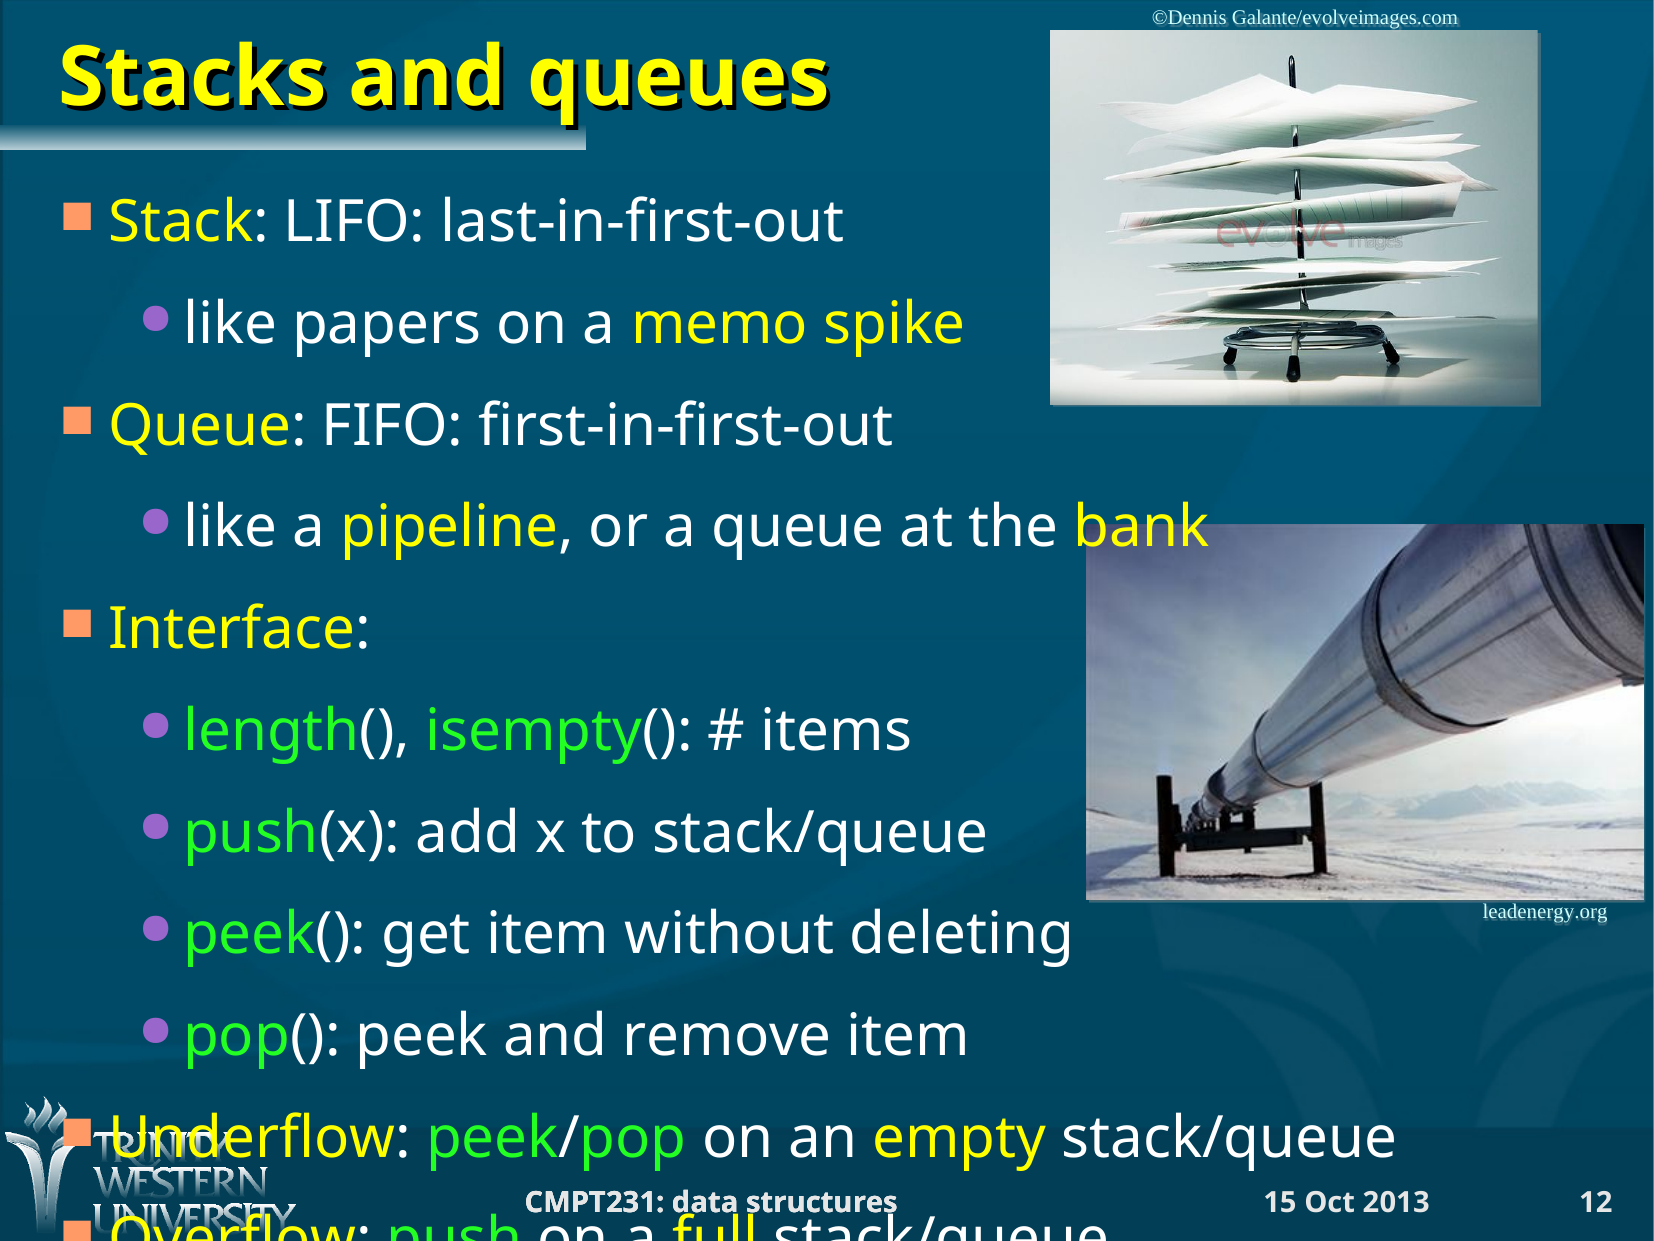

©Dennis Galante/evolveimages.com
# Stacks and queues
Stack: LIFO: last-in-first-out
like papers on a memo spike
Queue: FIFO: first-in-first-out
like a pipeline, or a queue at the bank
Interface:
length(), isempty(): # items
push(x): add x to stack/queue
peek(): get item without deleting
pop(): peek and remove item
Underflow: peek/pop on an empty stack/queue
Overflow: push on a full stack/queue
leadenergy.org
CMPT231: data structures
15 Oct 2013
12